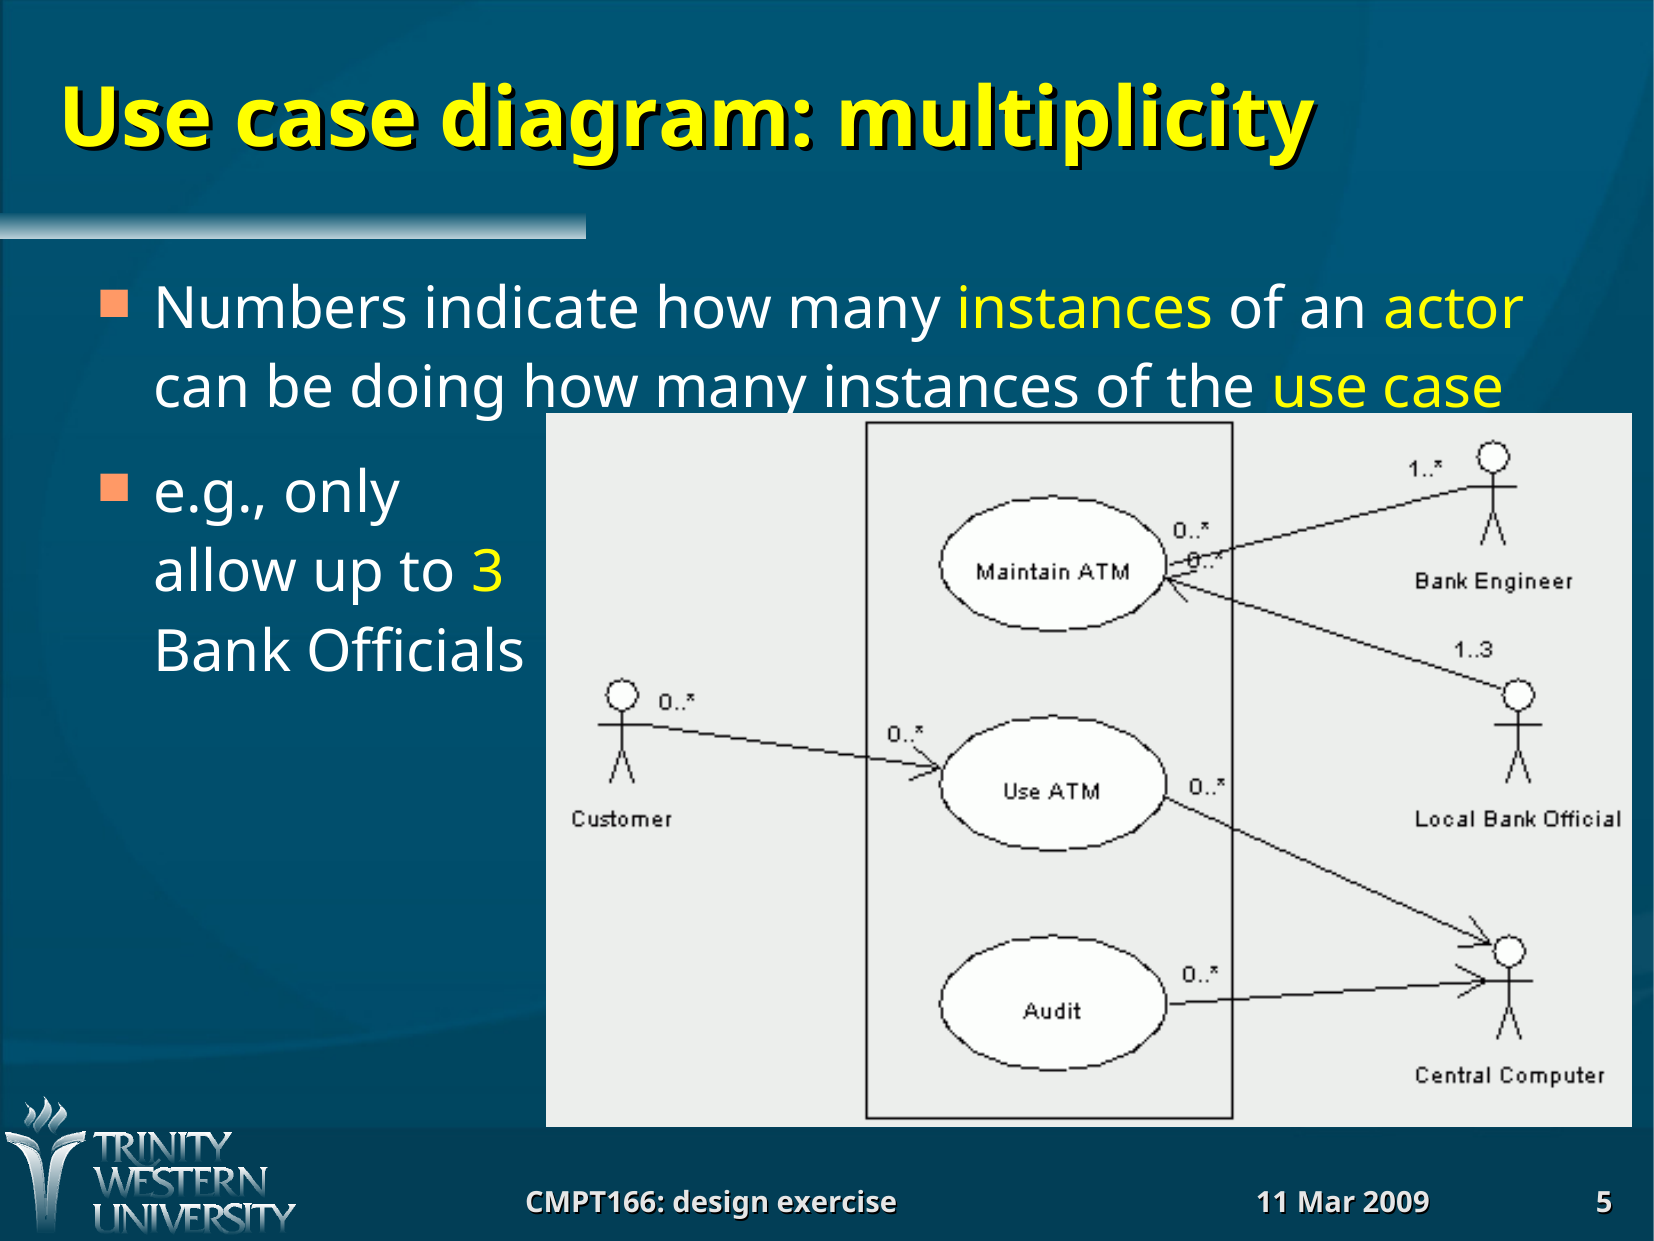

# Use case diagram: multiplicity
Numbers indicate how many instances of an actor can be doing how many instances of the use case
e.g., only
allow up to 3
Bank Officials
CMPT166: design exercise
11 Mar 2009
5